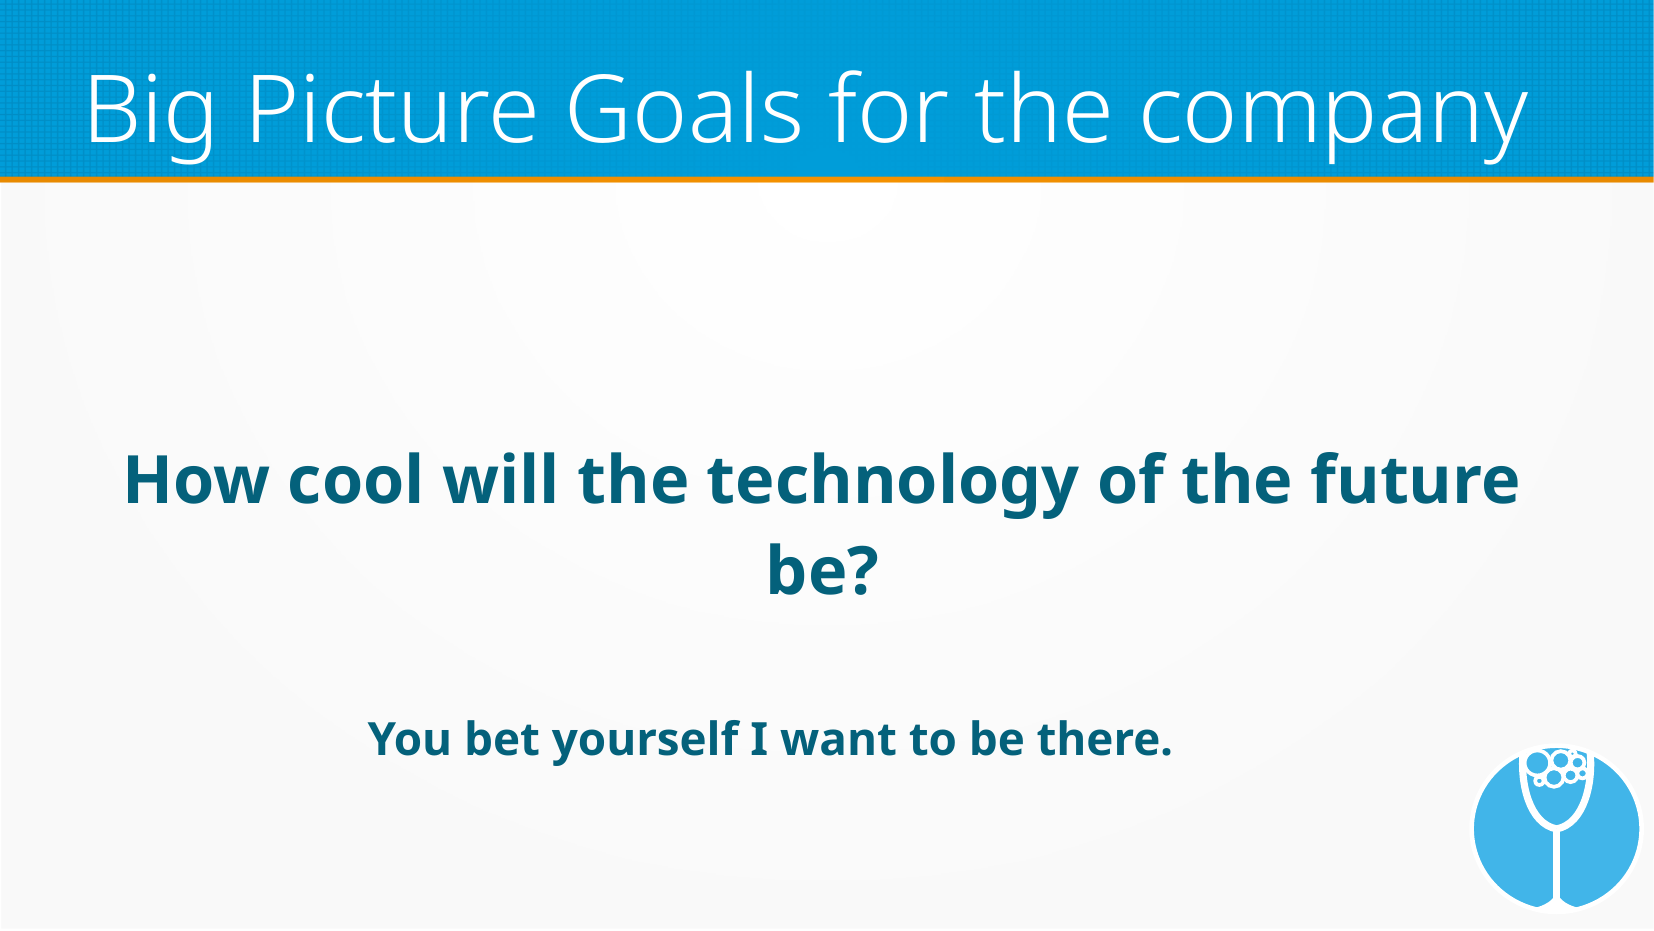

# Big Picture Goals for the company
How cool will the technology of the future be?
Source Sans Pro
You bet yourself I want to be there.